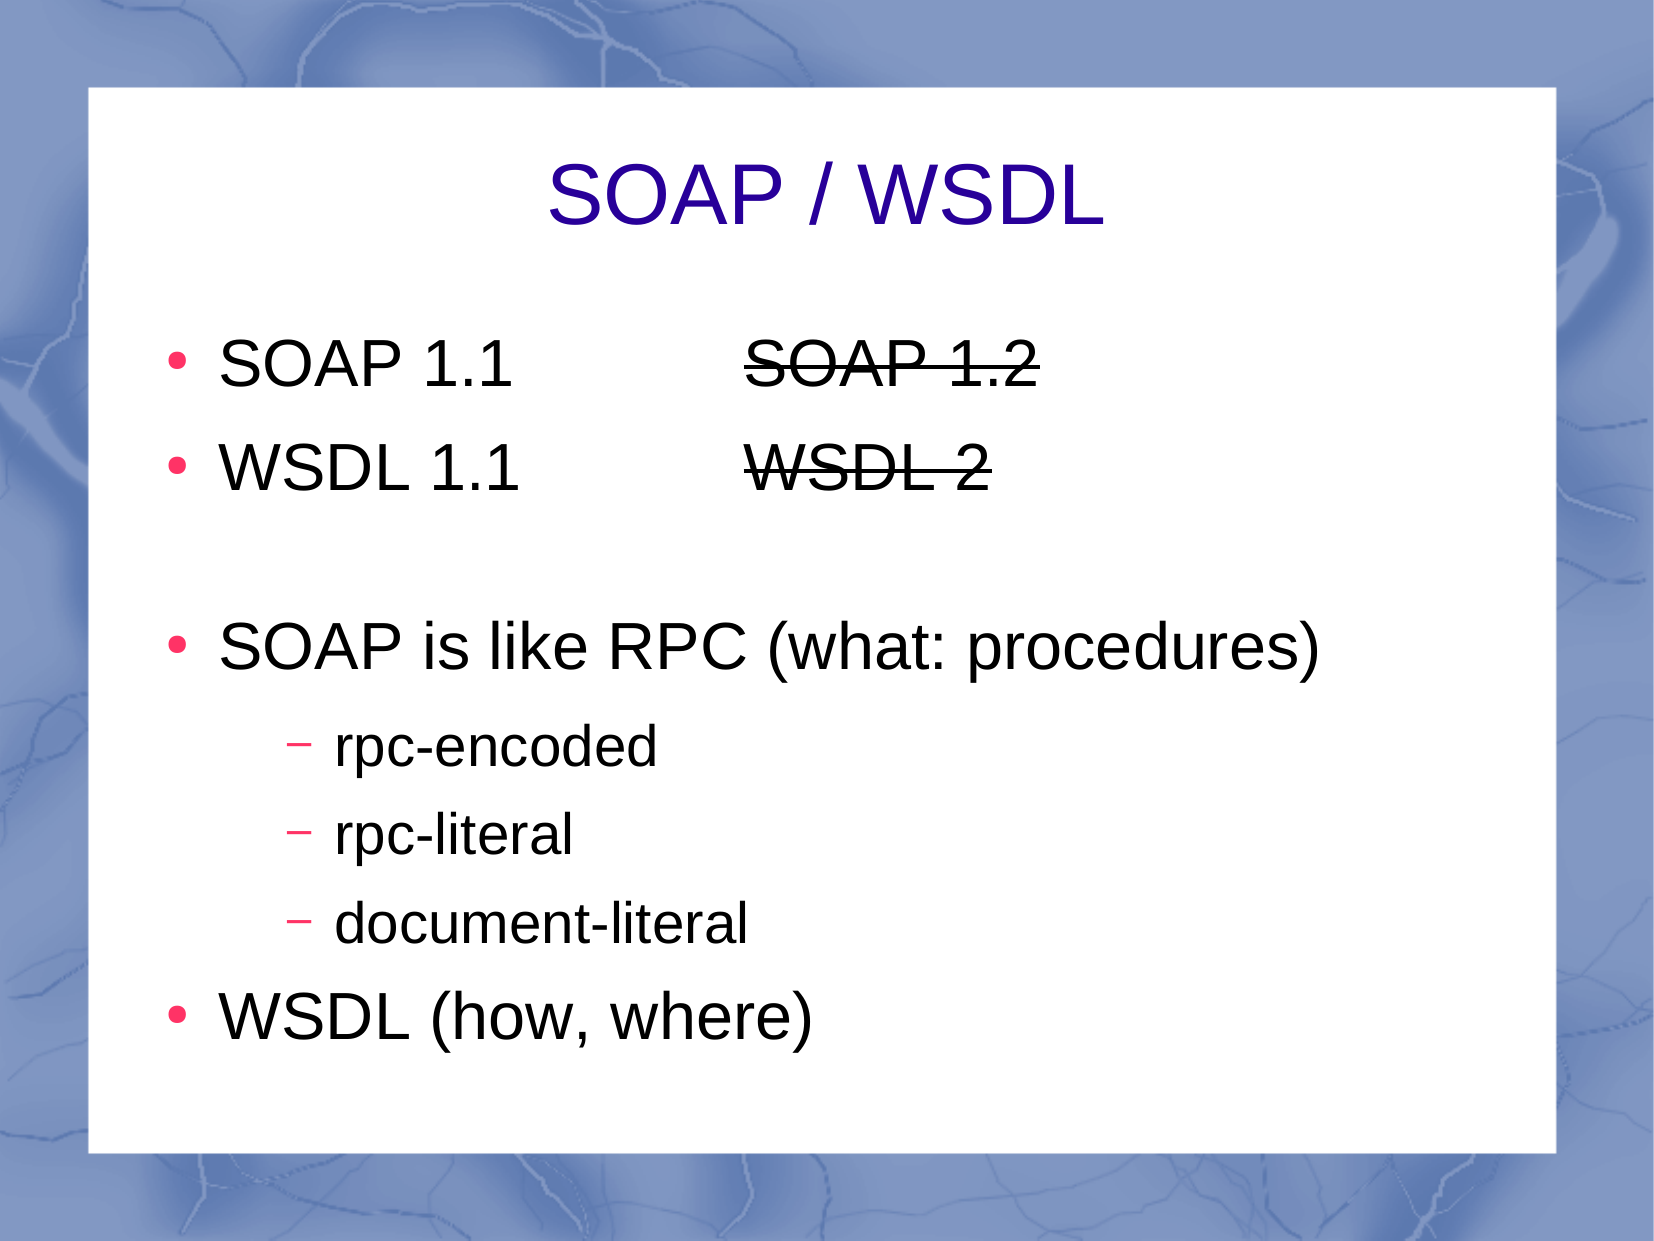

# SOAP / WSDL
SOAP 1.1				SOAP 1.2
WSDL 1.1			WSDL 2
SOAP is like RPC (what: procedures)
rpc-encoded
rpc-literal
document-literal
WSDL (how, where)